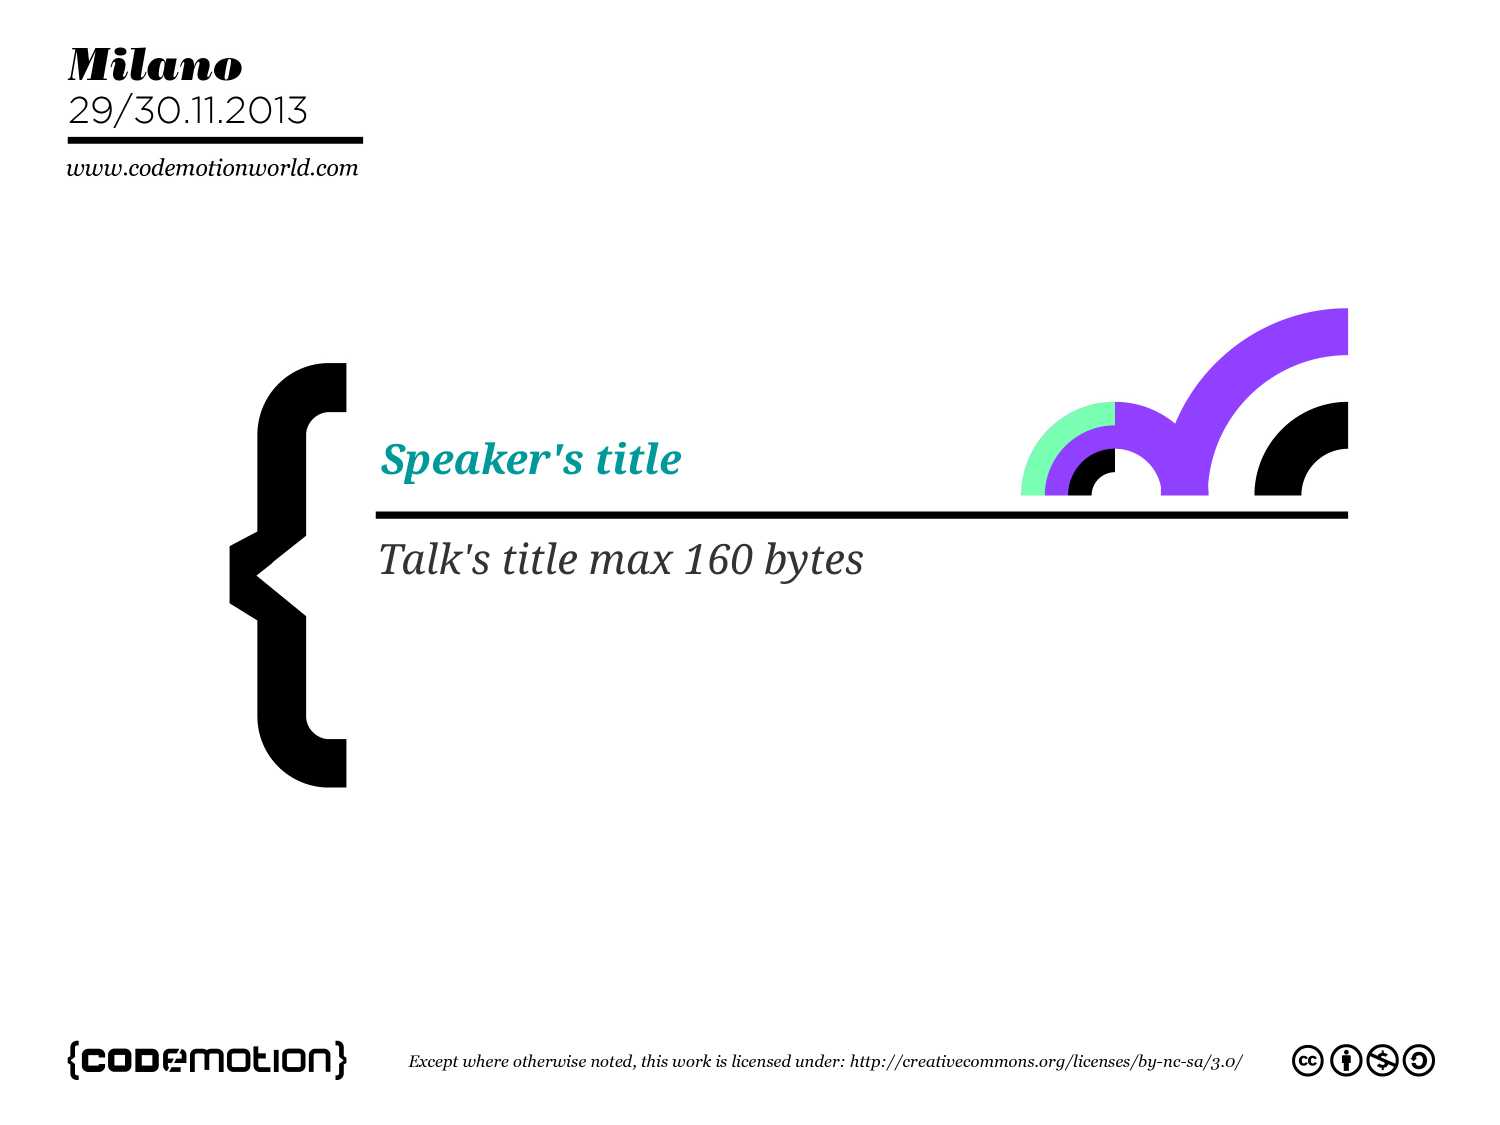

Speaker's title
# Talk's title max 160 bytes